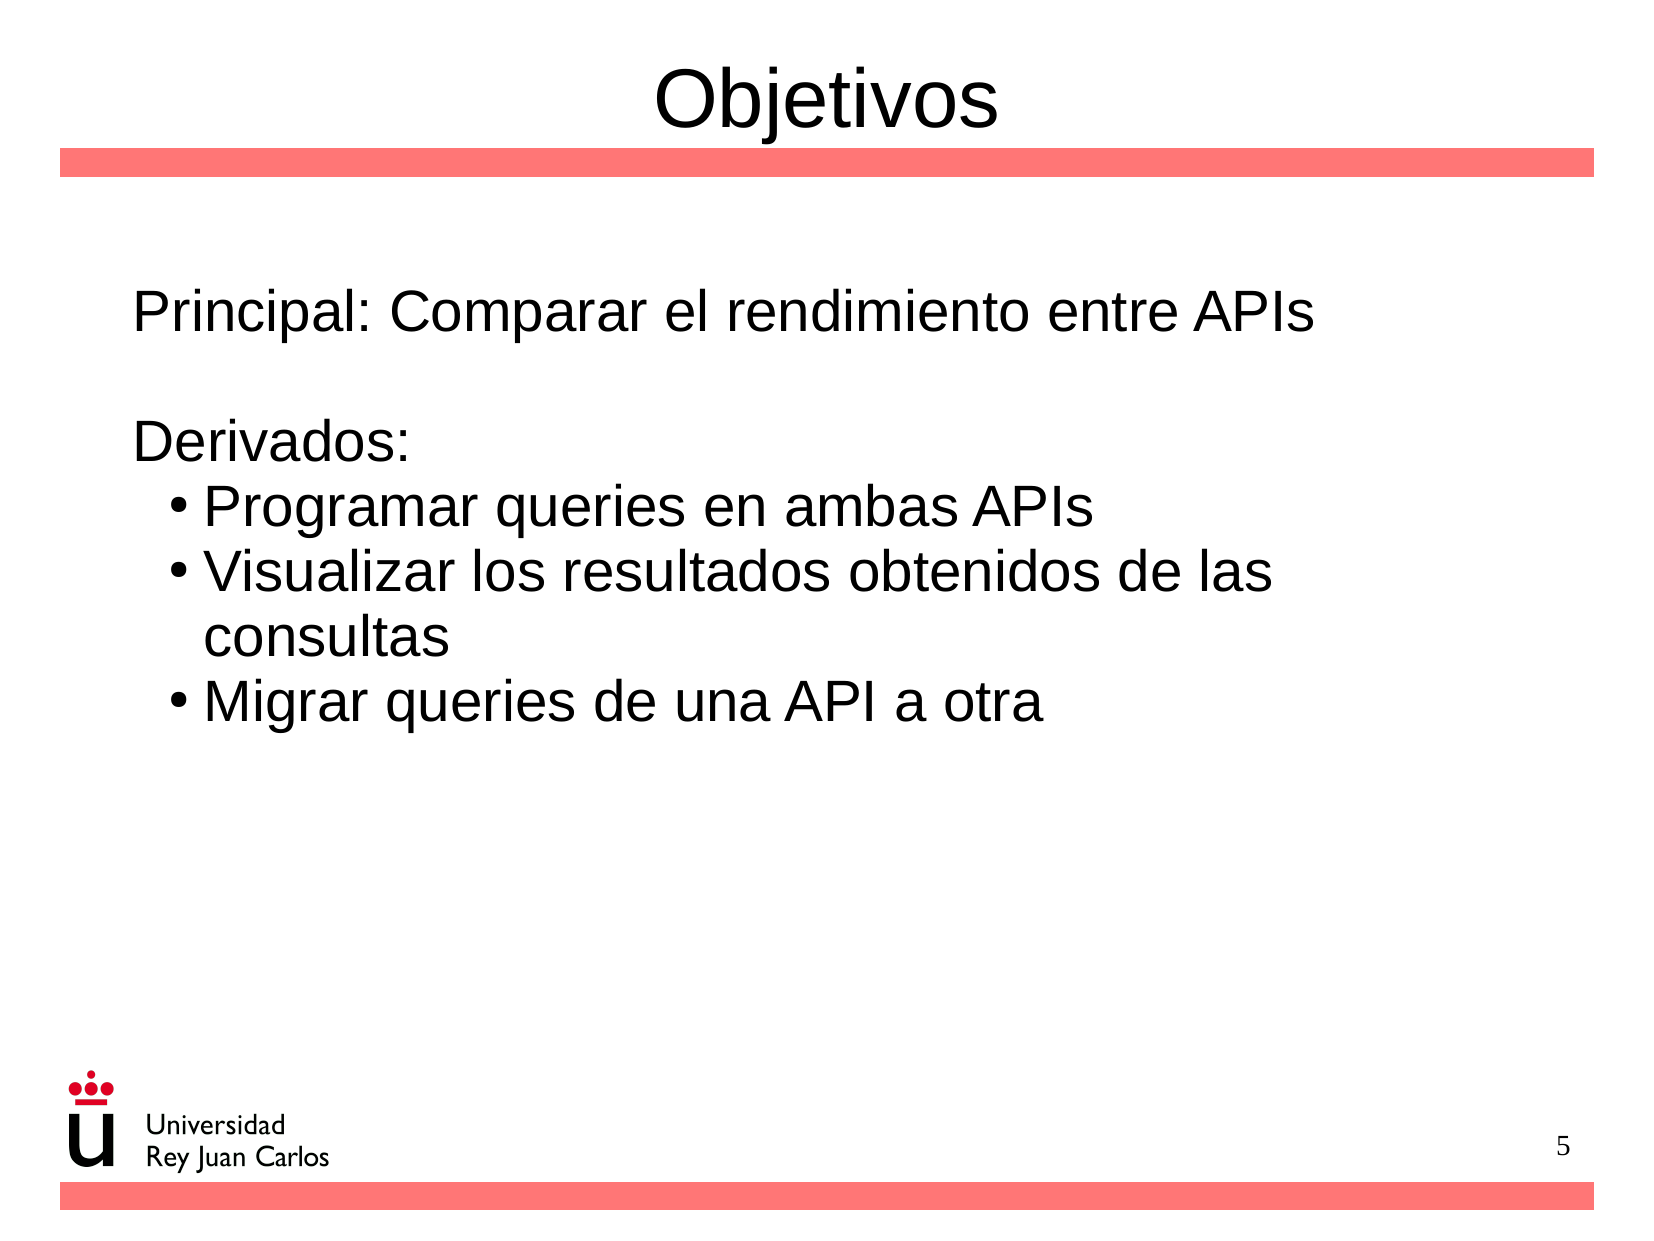

# Objetivos
Principal: Comparar el rendimiento entre APIs
Derivados:
Programar queries en ambas APIs
Visualizar los resultados obtenidos de las consultas
Migrar queries de una API a otra
5